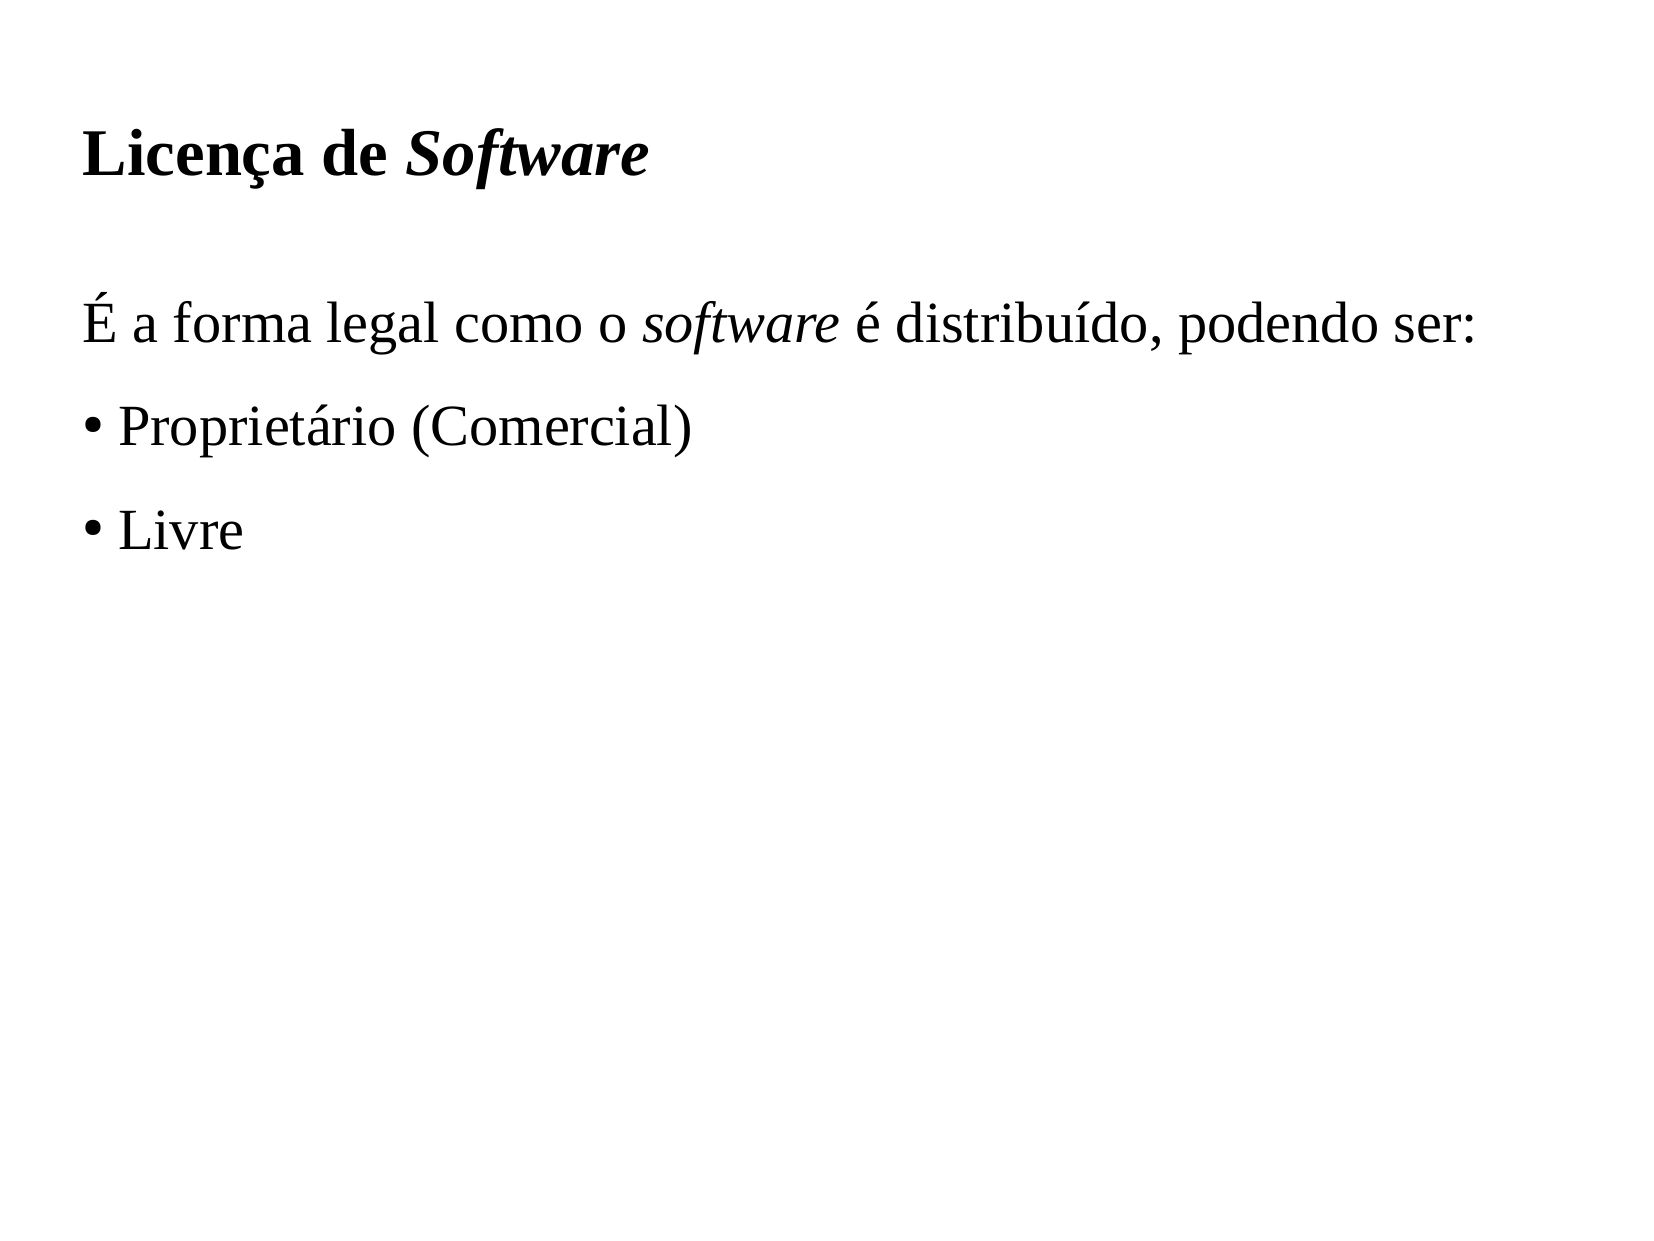

# Licença de Software
É a forma legal como o software é distribuído, podendo ser:
Proprietário (Comercial)
Livre